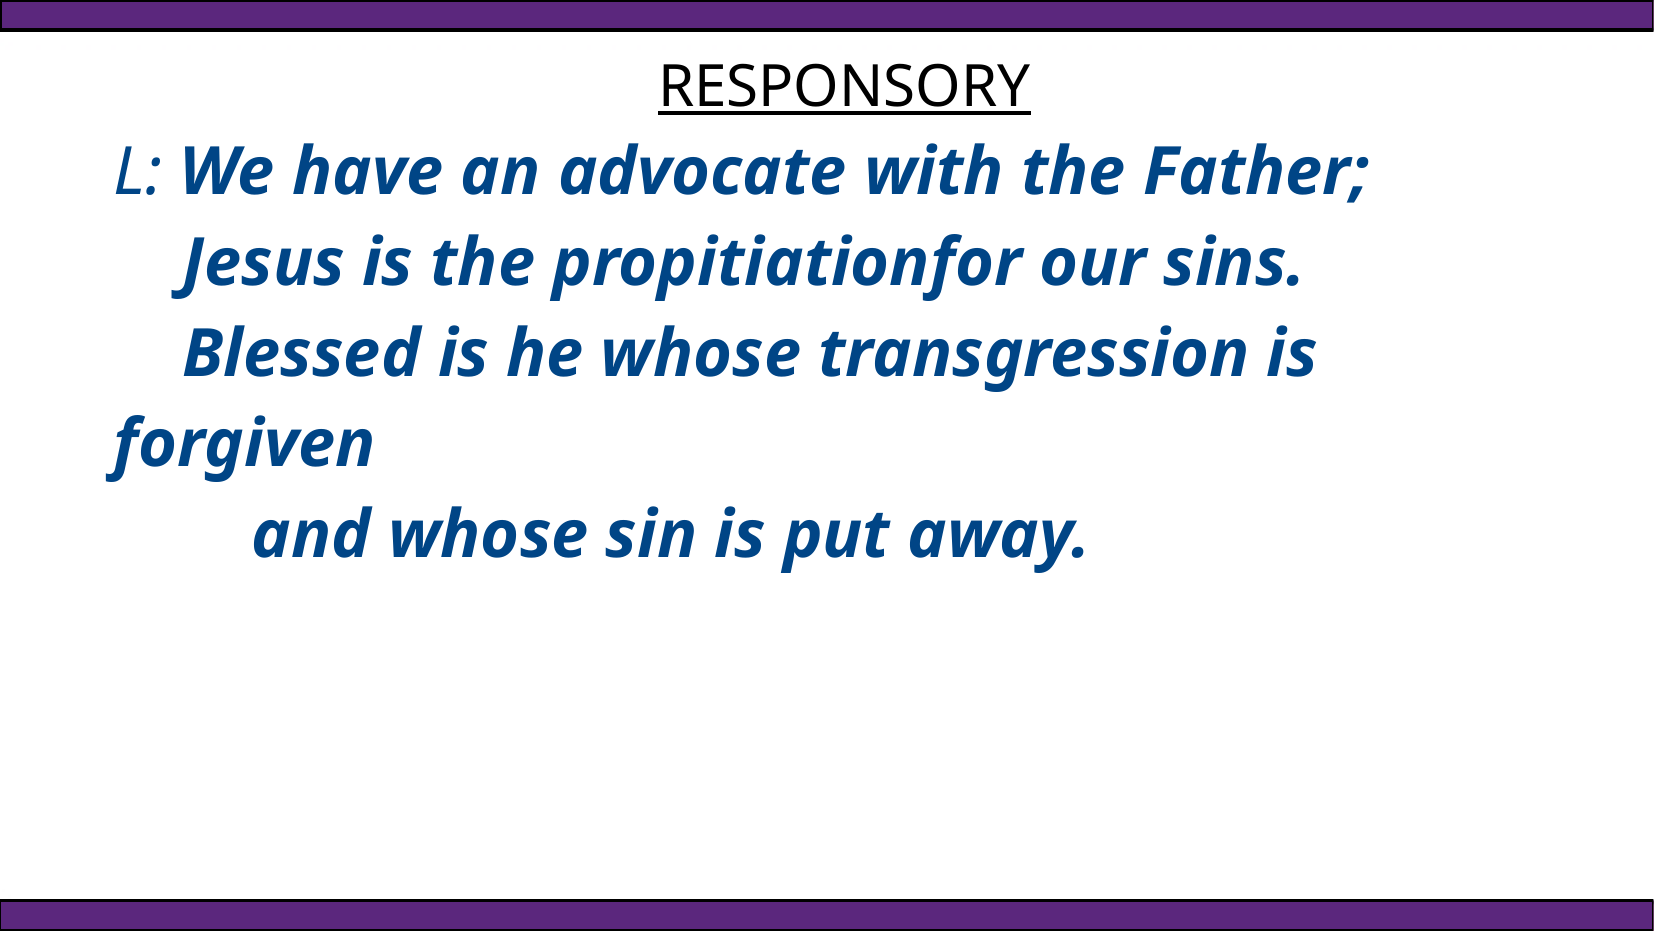

RESPONSORY
L: We have an advocate with the Father;
 Jesus is the propitiationfor our sins.
 Blessed is he whose transgression is forgiven
 and whose sin is put away.